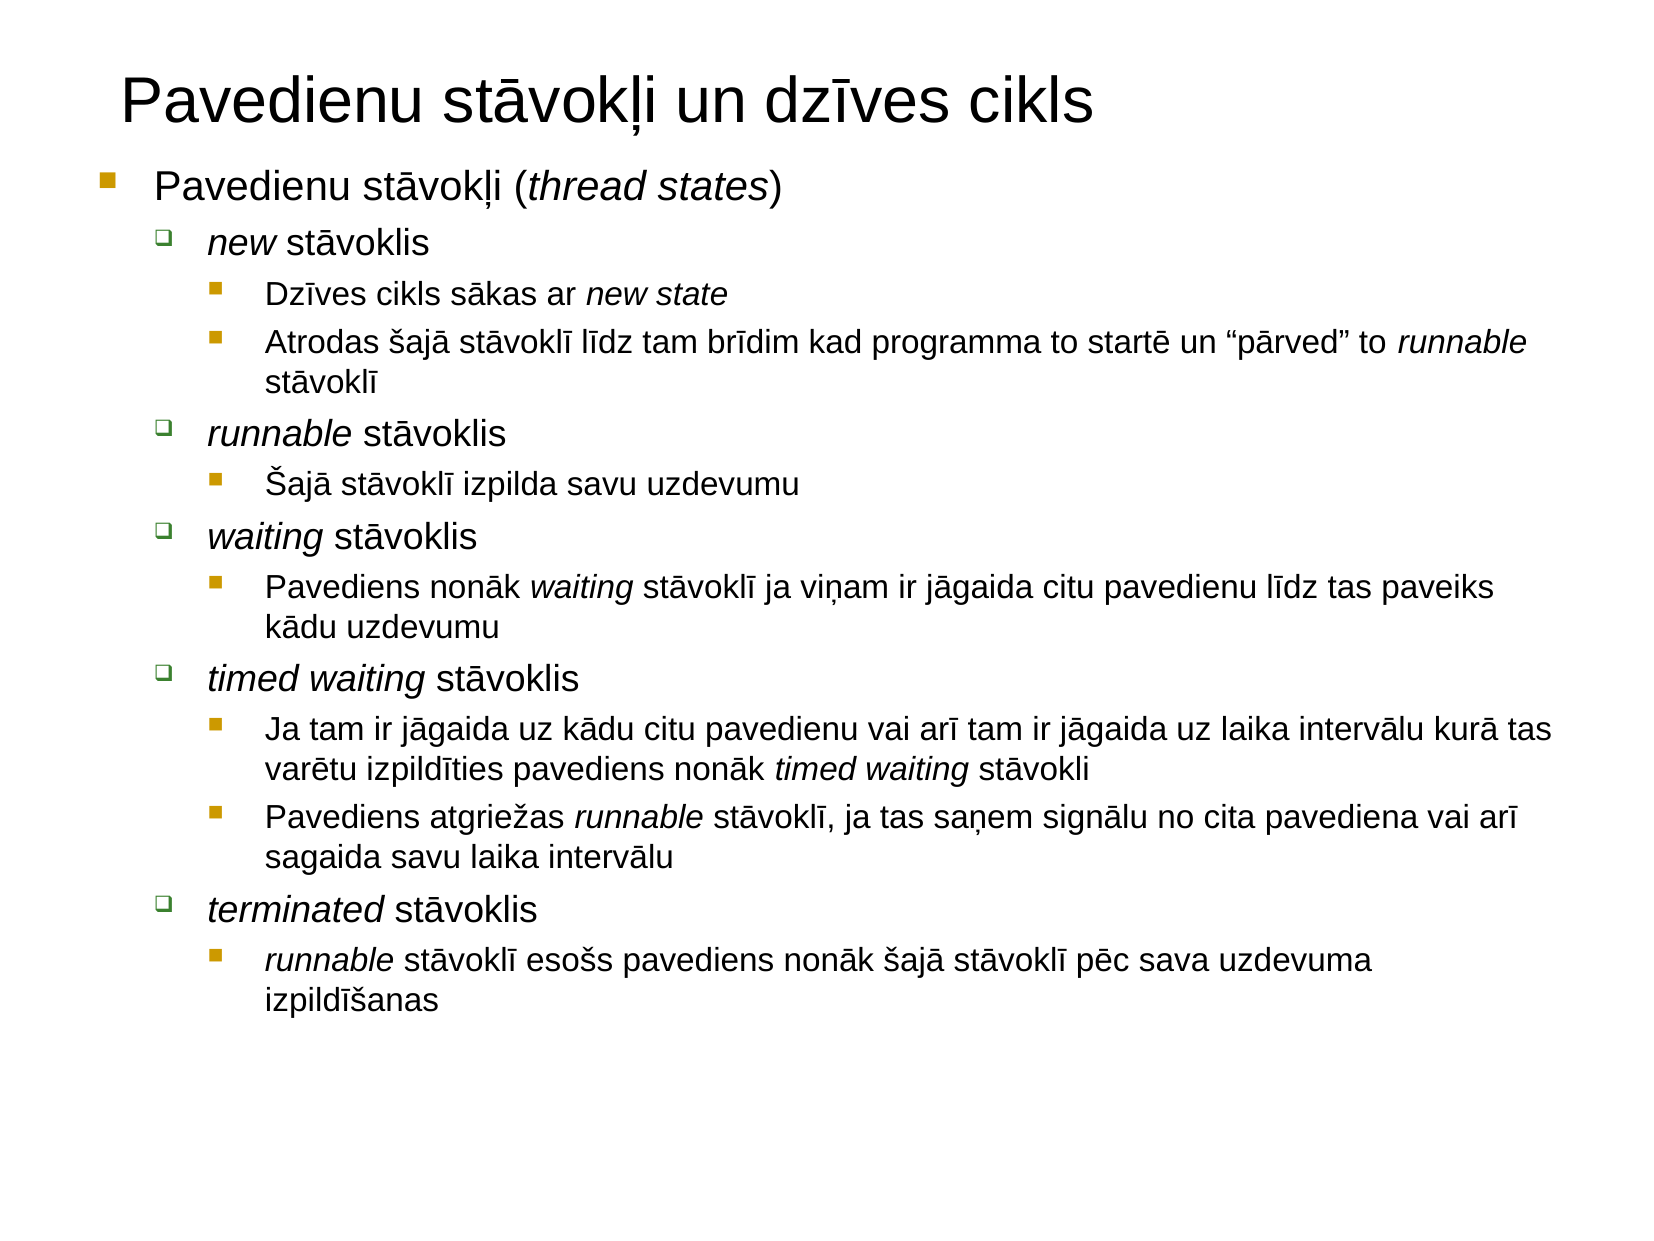

# Pavedienu stāvokļi un dzīves cikls
Pavedienu stāvokļi (thread states)
new stāvoklis
Dzīves cikls sākas ar new state
Atrodas šajā stāvoklī līdz tam brīdim kad programma to startē un “pārved” to runnable stāvoklī
runnable stāvoklis
Šajā stāvoklī izpilda savu uzdevumu
waiting stāvoklis
Pavediens nonāk waiting stāvoklī ja viņam ir jāgaida citu pavedienu līdz tas paveiks kādu uzdevumu
timed waiting stāvoklis
Ja tam ir jāgaida uz kādu citu pavedienu vai arī tam ir jāgaida uz laika intervālu kurā tas varētu izpildīties pavediens nonāk timed waiting stāvokli
Pavediens atgriežas runnable stāvoklī, ja tas saņem signālu no cita pavediena vai arī sagaida savu laika intervālu
terminated stāvoklis
runnable stāvoklī esošs pavediens nonāk šajā stāvoklī pēc sava uzdevuma izpildīšanas